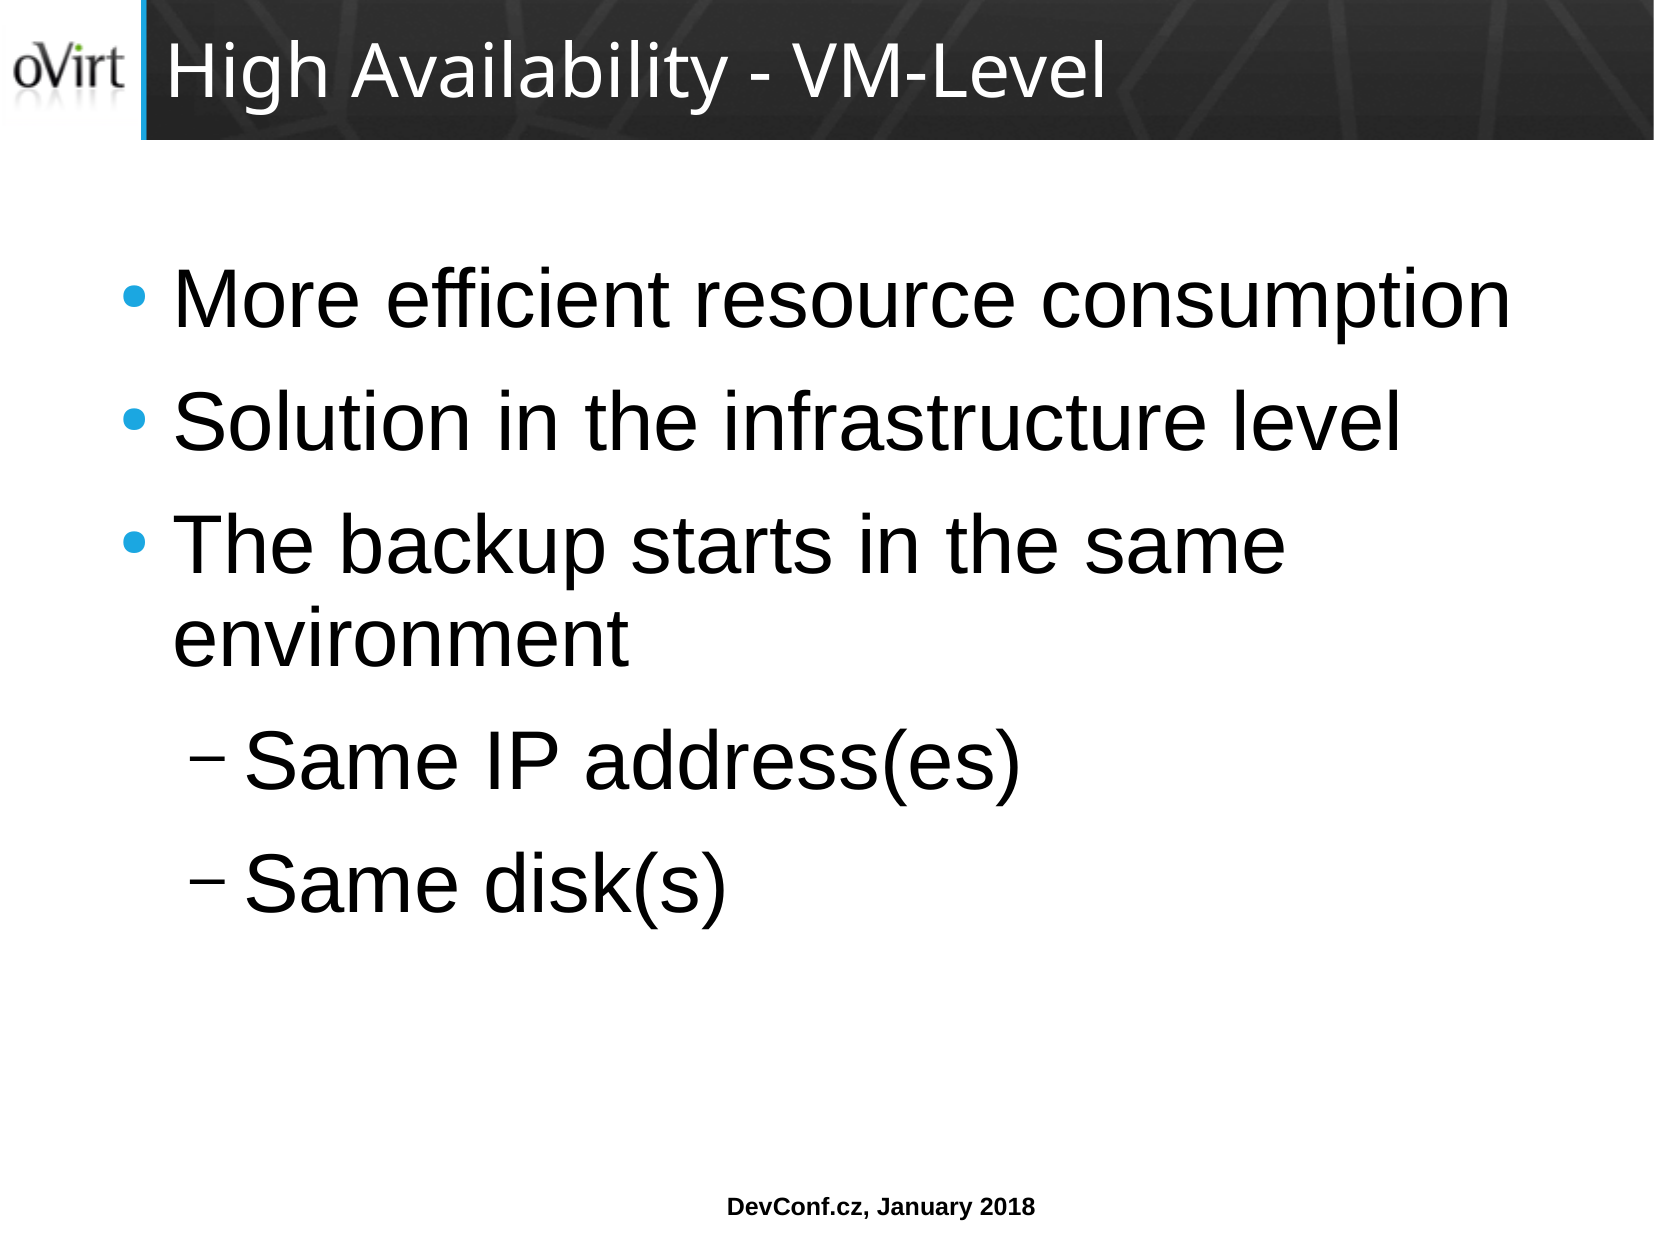

# High Availability - VM-Level
More efficient resource consumption
Solution in the infrastructure level
The backup starts in the same environment
Same IP address(es)
Same disk(s)